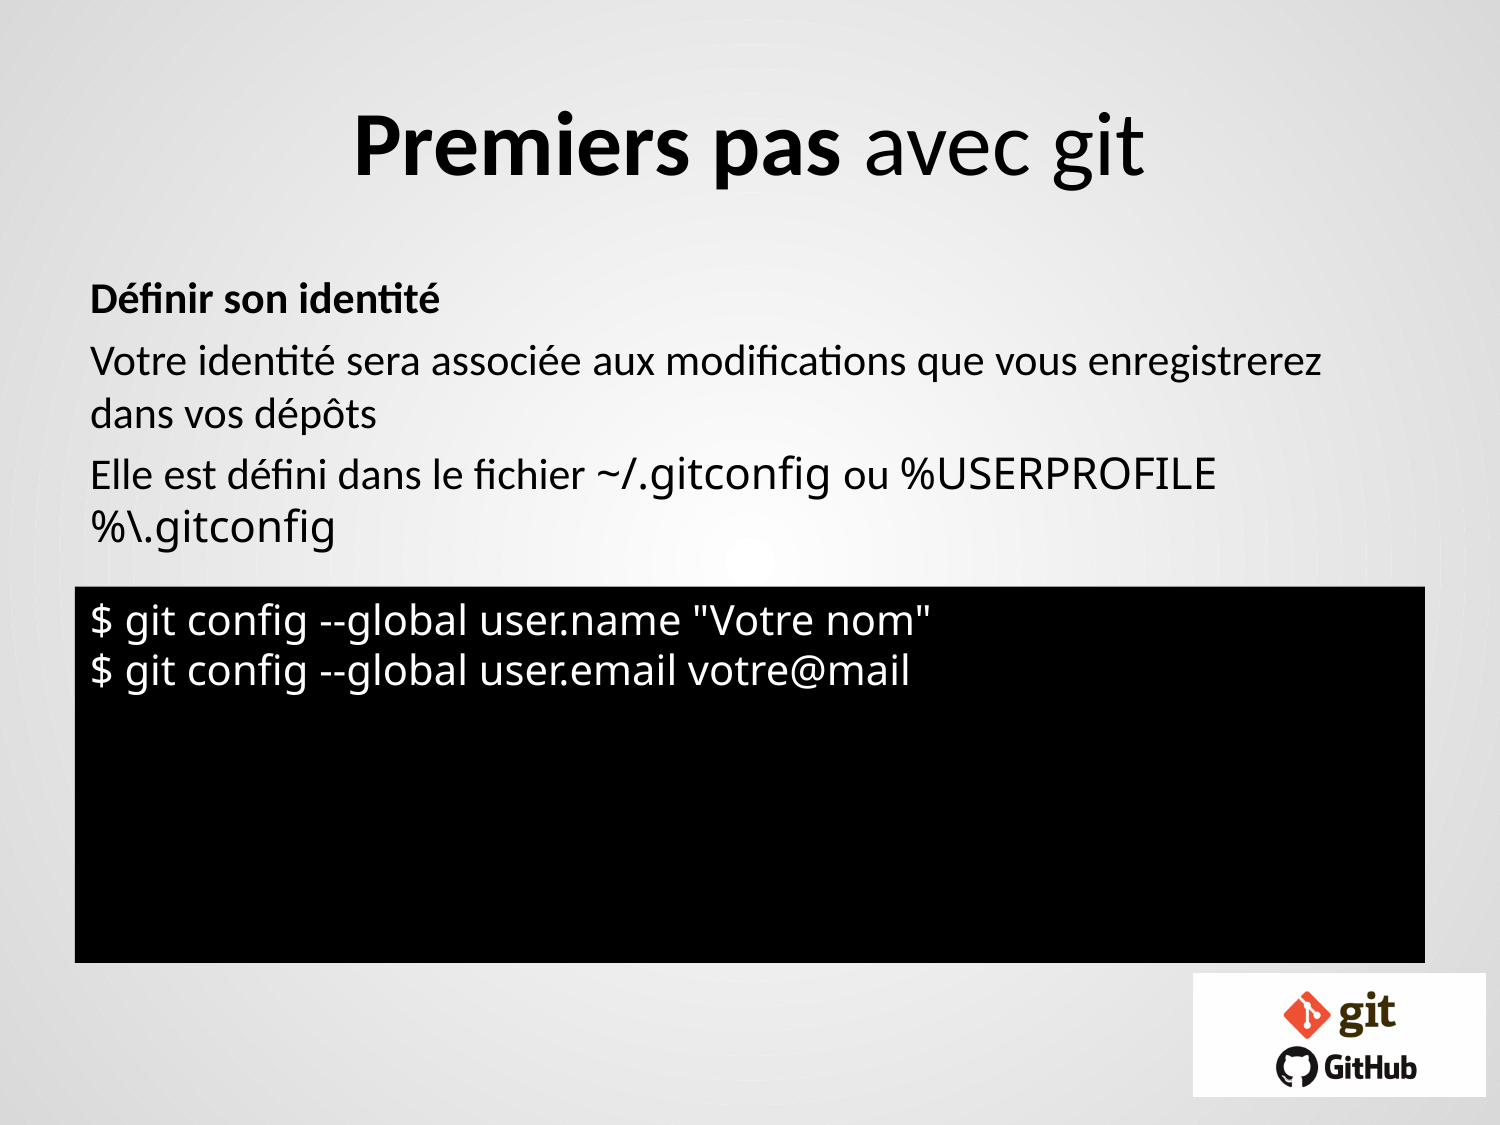

# Premiers pas avec git
Définir son identité
Votre identité sera associée aux modifications que vous enregistrerez dans vos dépôts
Elle est défini dans le fichier ~/.gitconfig ou %USERPROFILE%\.gitconfig
$ git config --global user.name "Votre nom"
$ git config --global user.email votre@mail